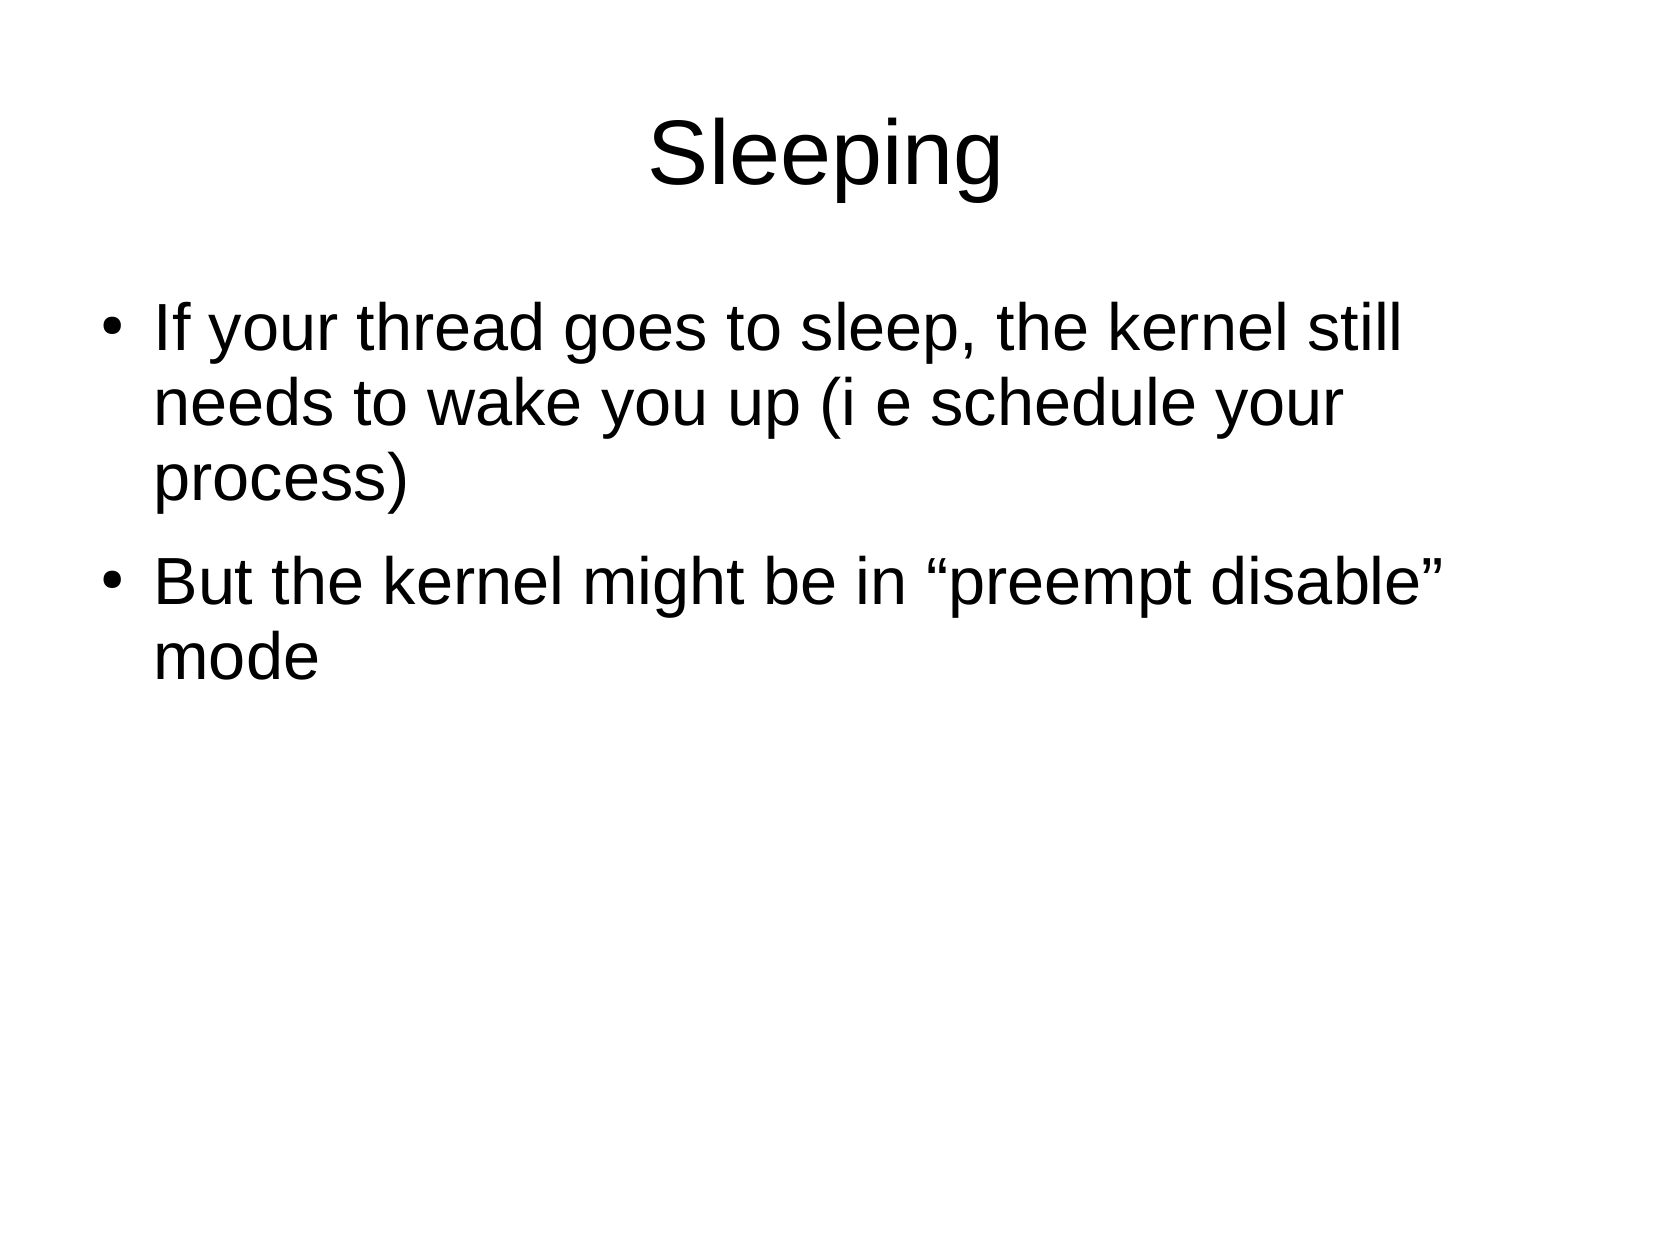

# Sleeping
If your thread goes to sleep, the kernel still needs to wake you up (i e schedule your process)
But the kernel might be in “preempt disable” mode